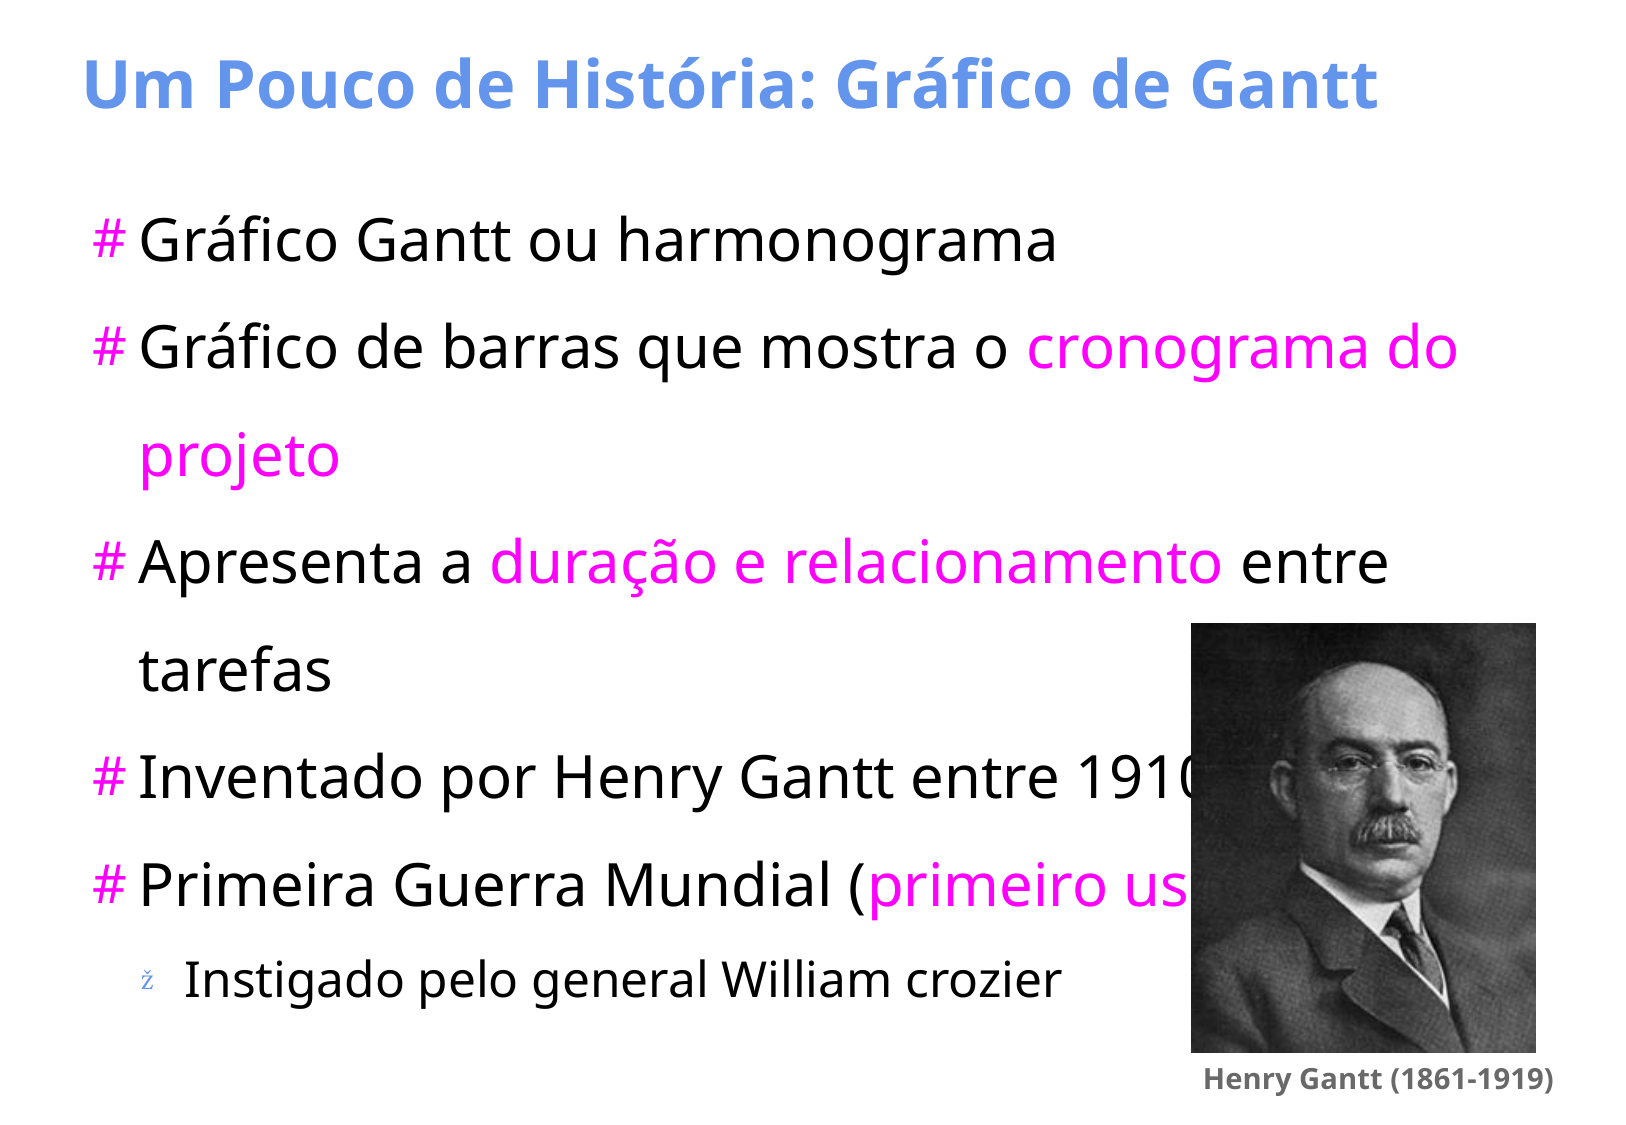

# Um Pouco de História: Gráfico de Gantt
Gráfico Gantt ou harmonograma
Gráfico de barras que mostra o cronograma do projeto
Apresenta a duração e relacionamento entre tarefas
Inventado por Henry Gantt entre 1910-1915
Primeira Guerra Mundial (primeiro uso)
Instigado pelo general William crozier
Henry Gantt (1861-1919)